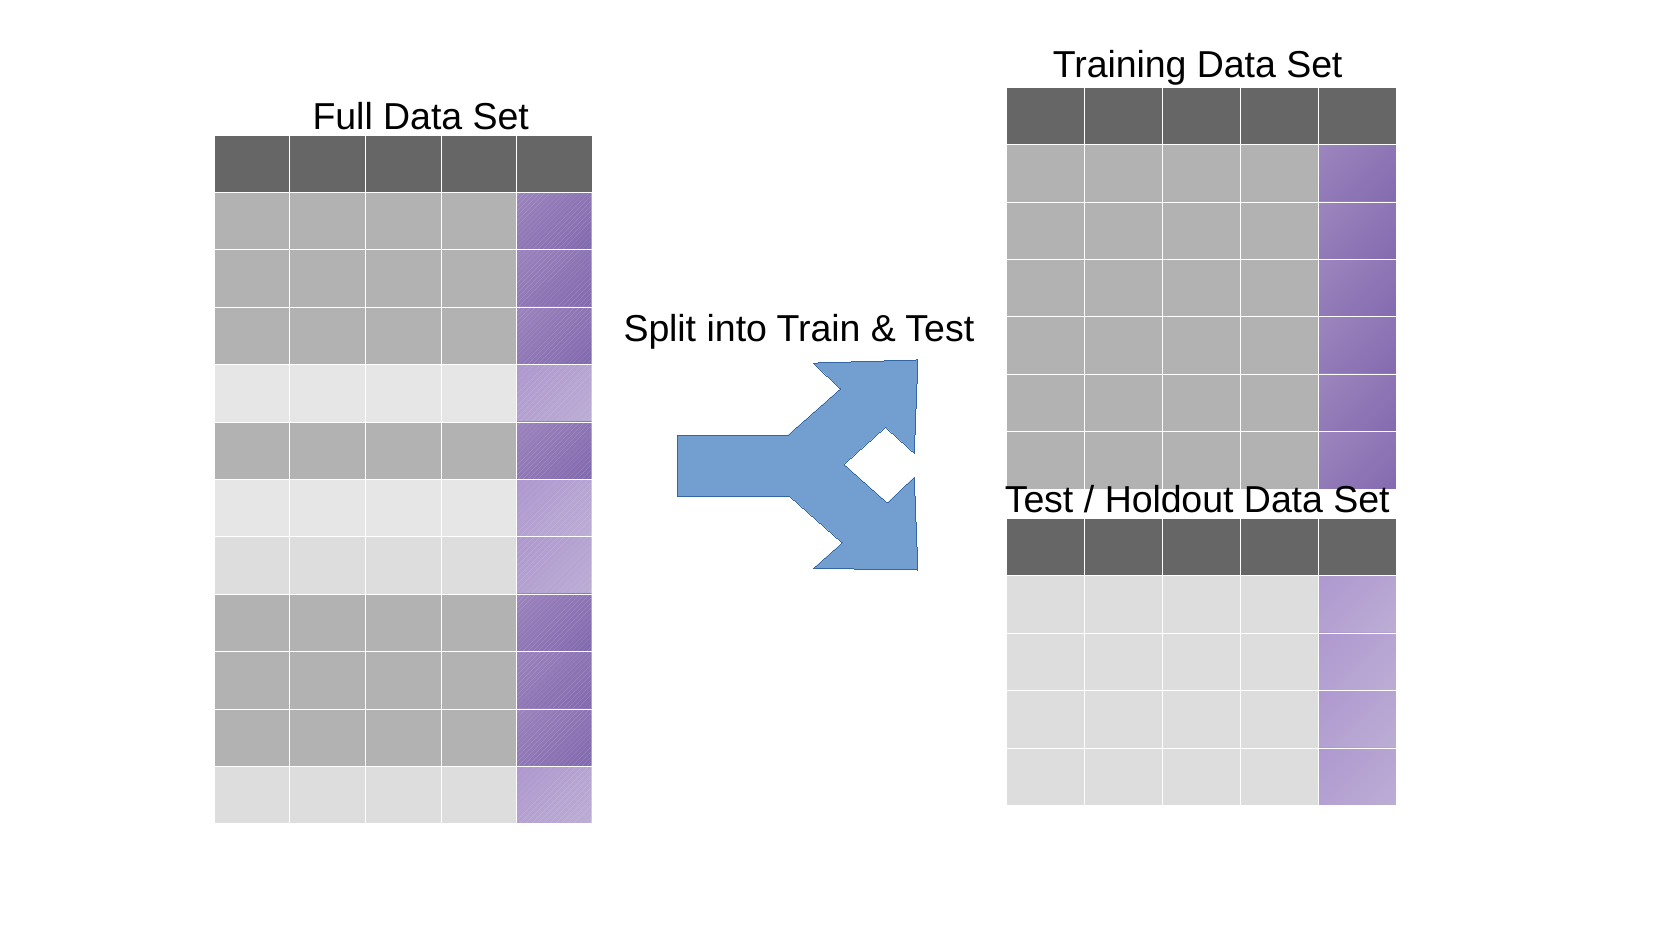

Training Data Set
| | | | | |
| --- | --- | --- | --- | --- |
| | | | | |
| | | | | |
| | | | | |
| | | | | |
| | | | | |
| | | | | |
Full Data Set
| | | | | |
| --- | --- | --- | --- | --- |
| | | | | |
| | | | | |
| | | | | |
| | | | | |
| | | | | |
| | | | | |
| | | | | |
| | | | | |
| | | | | |
| | | | | |
| | | | | |
Split into Train & Test
Test / Holdout Data Set
| | | | | |
| --- | --- | --- | --- | --- |
| | | | | |
| | | | | |
| | | | | |
| | | | | |